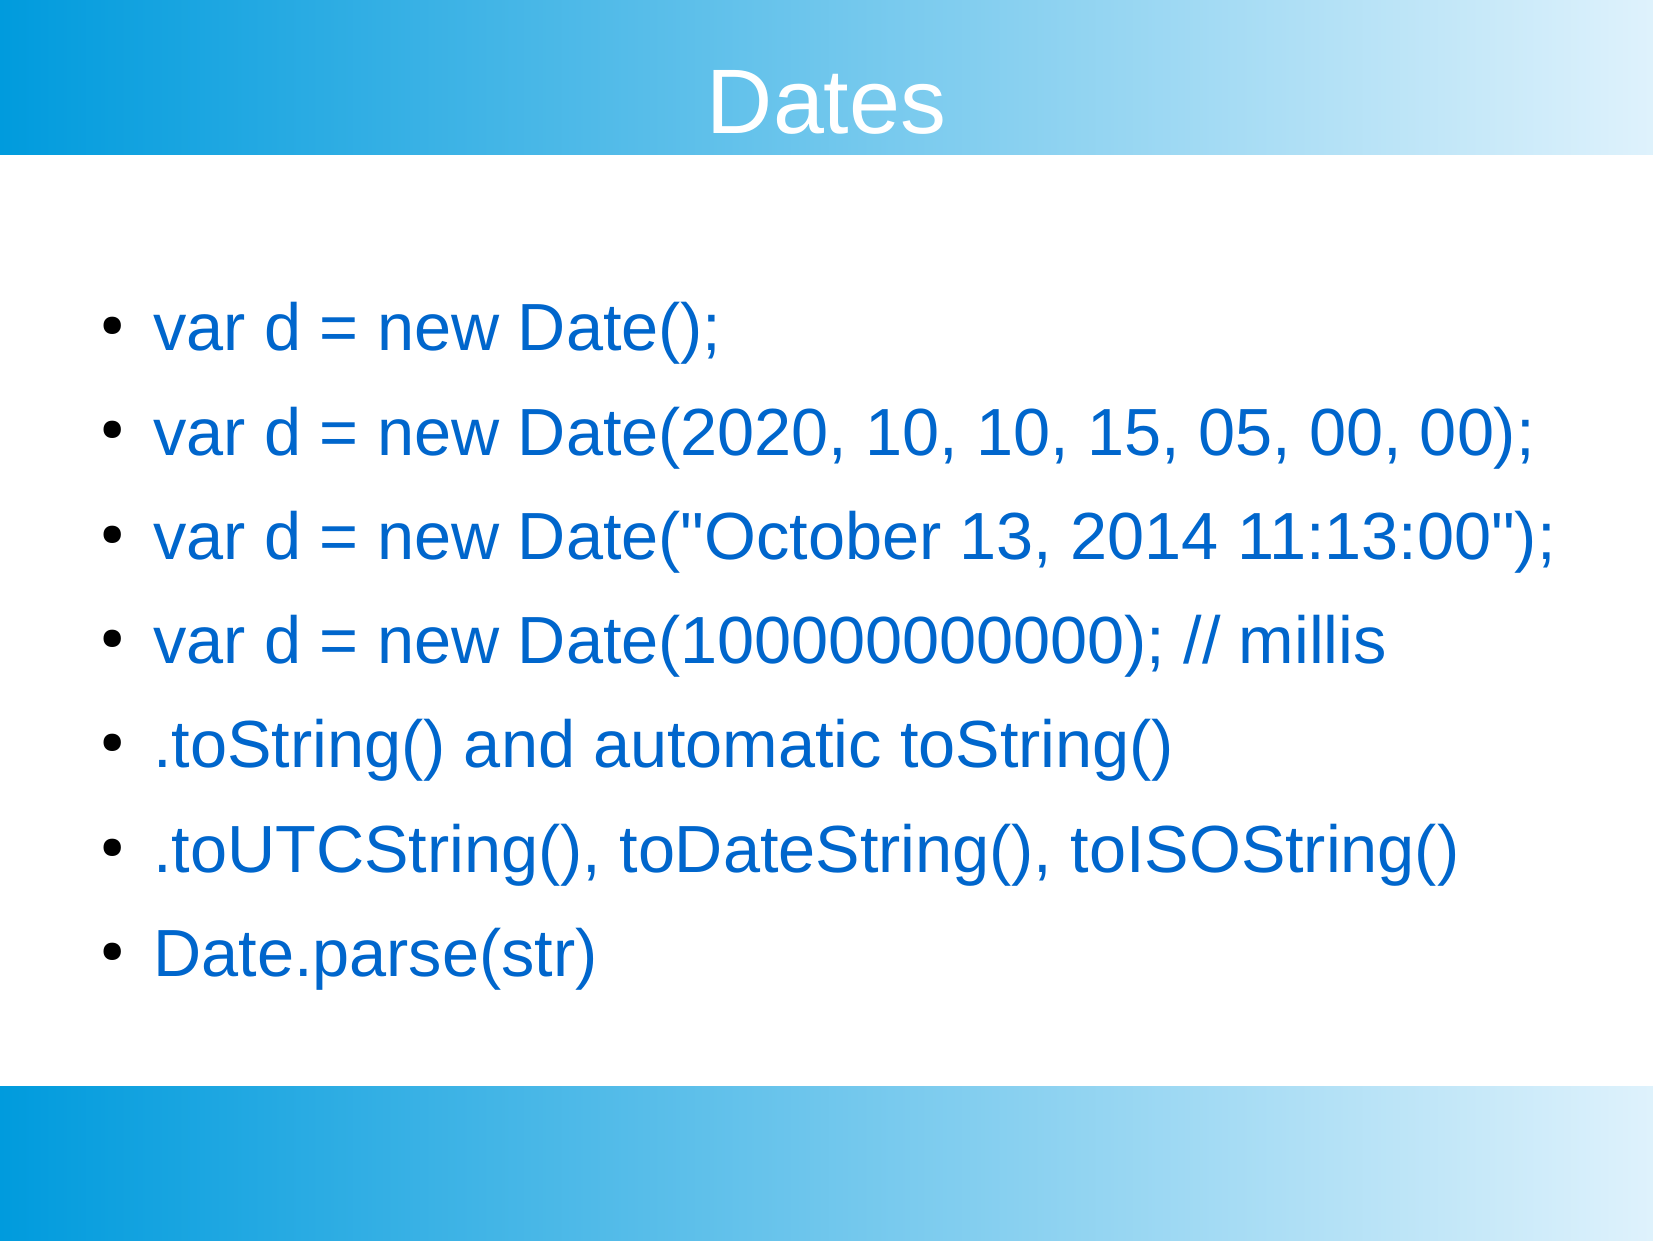

# Dates
var d = new Date();
var d = new Date(2020, 10, 10, 15, 05, 00, 00);
var d = new Date("October 13, 2014 11:13:00");
var d = new Date(100000000000); // millis
.toString() and automatic toString()
.toUTCString(), toDateString(), toISOString()
Date.parse(str)